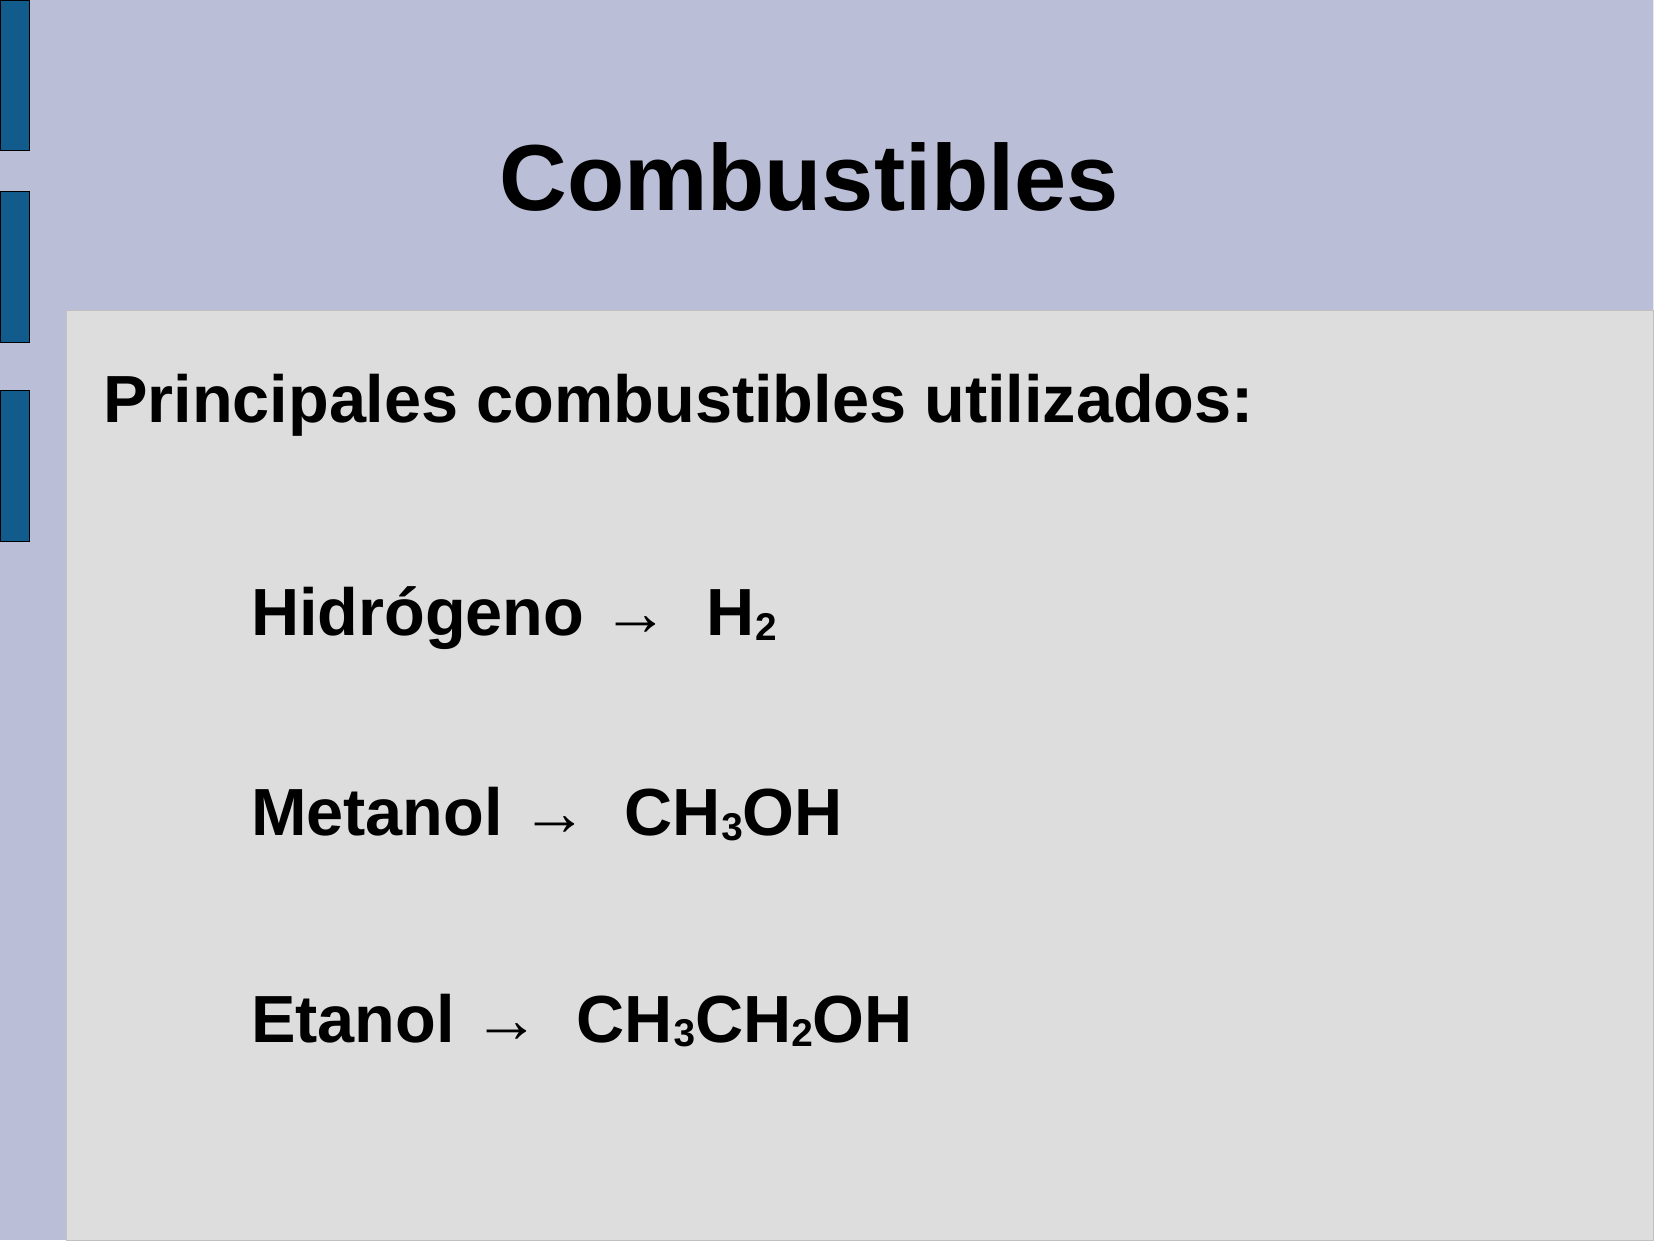

Combustibles
Principales combustibles utilizados:
Hidrógeno → H2
Metanol → CH3OH
Etanol → CH3CH2OH